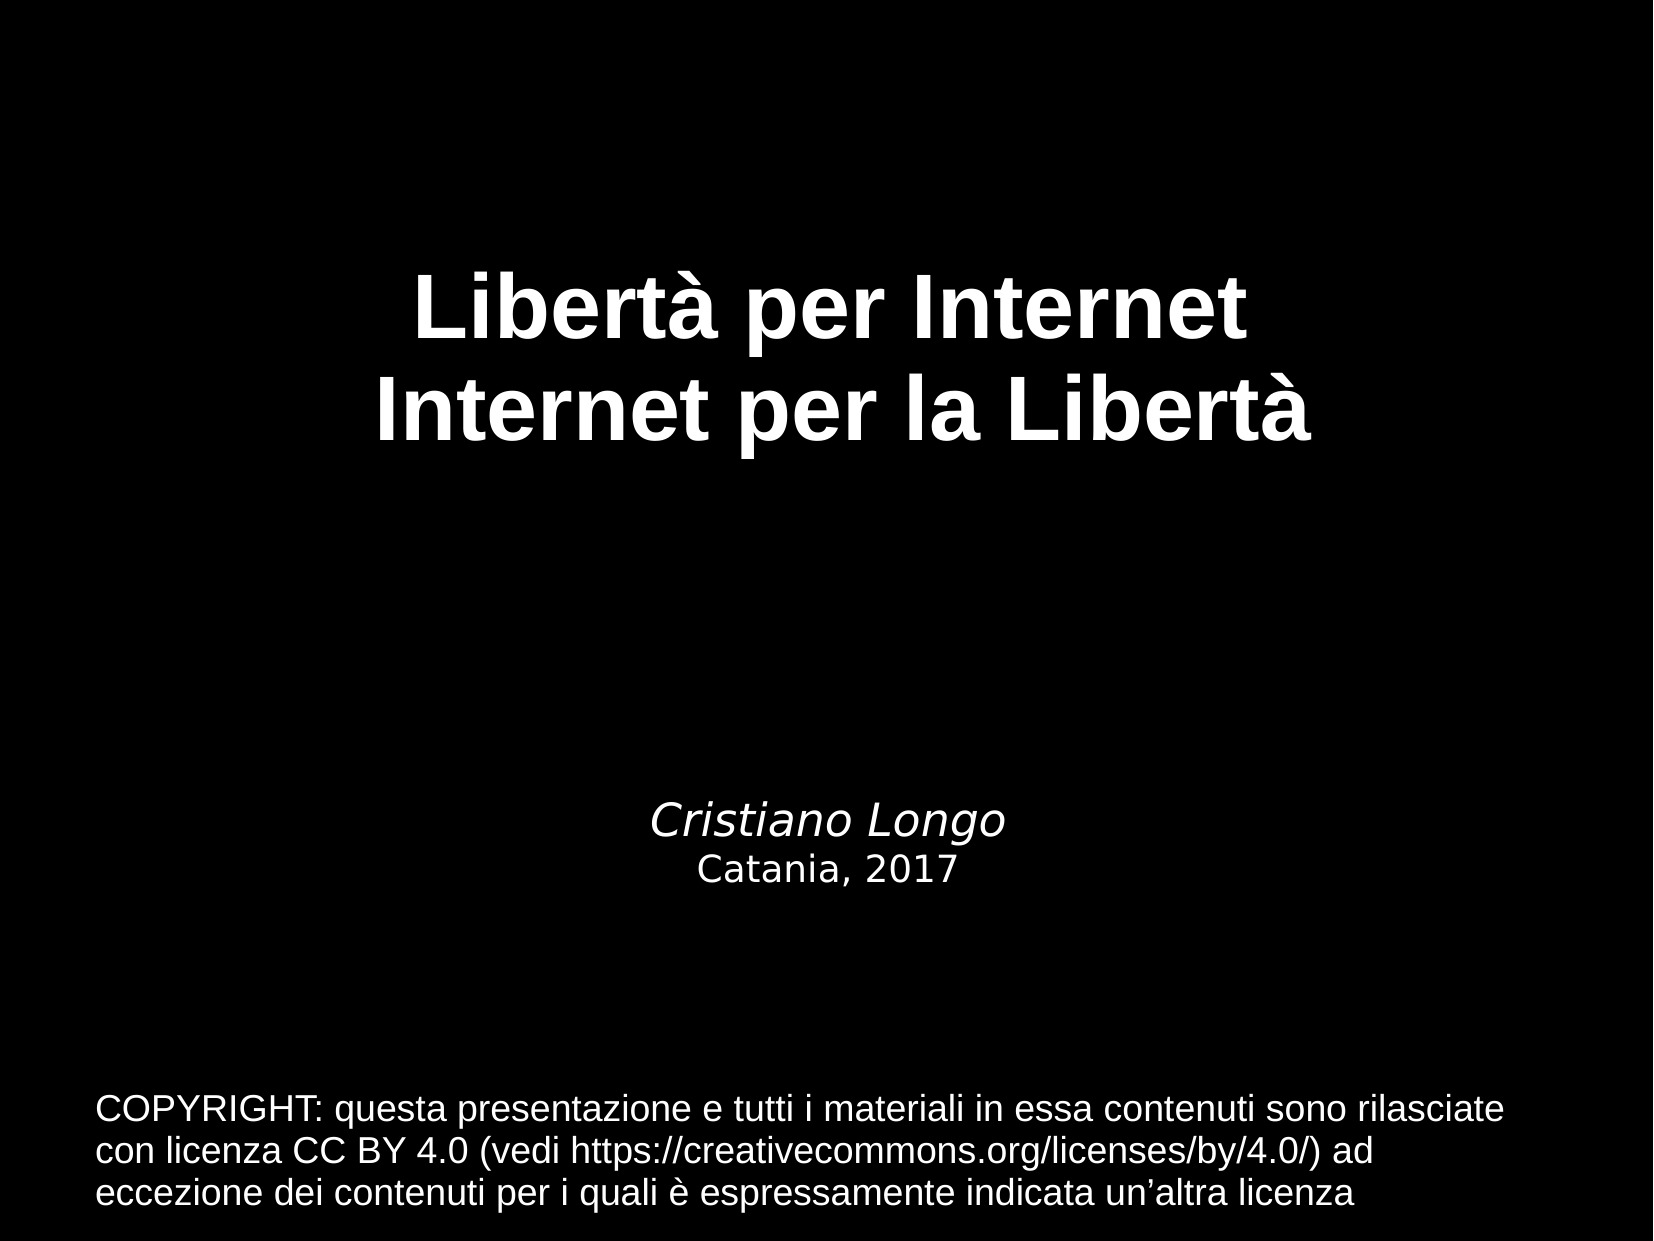

# Libertà per Internet Internet per la Libertà
Cristiano Longo
Catania, 2017
COPYRIGHT: questa presentazione e tutti i materiali in essa contenuti sono rilasciate con licenza CC BY 4.0 (vedi https://creativecommons.org/licenses/by/4.0/) ad eccezione dei contenuti per i quali è espressamente indicata un’altra licenza